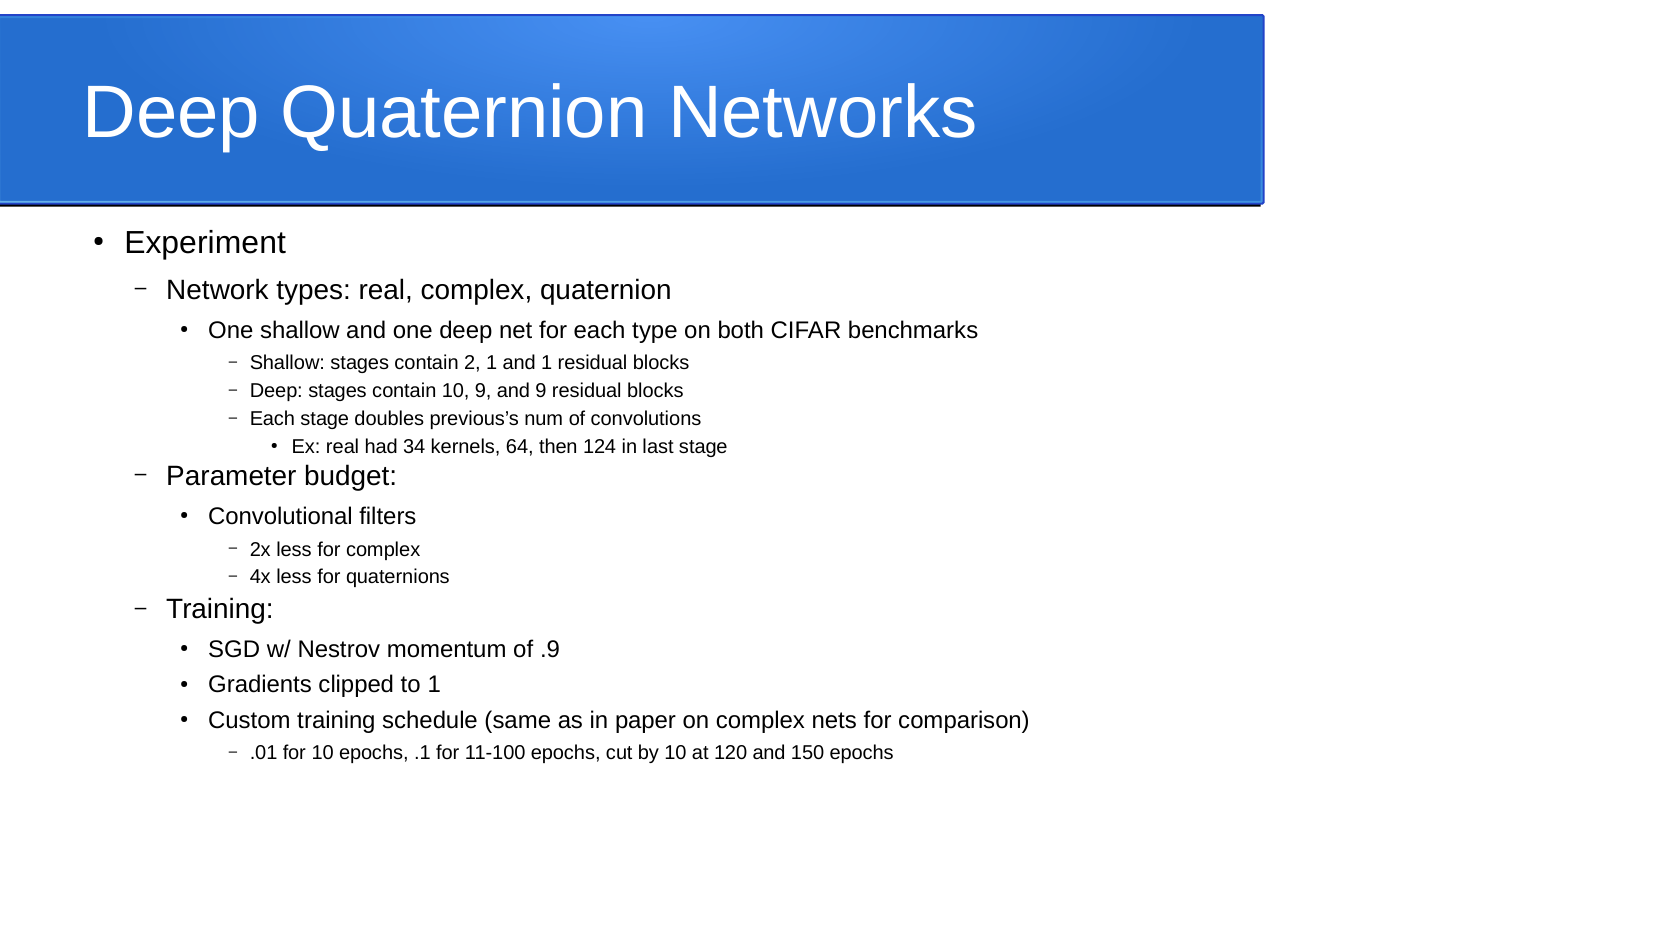

# Deep Quaternion Networks
Experiment
Network types: real, complex, quaternion
One shallow and one deep net for each type on both CIFAR benchmarks
Shallow: stages contain 2, 1 and 1 residual blocks
Deep: stages contain 10, 9, and 9 residual blocks
Each stage doubles previous’s num of convolutions
Ex: real had 34 kernels, 64, then 124 in last stage
Parameter budget:
Convolutional filters
2x less for complex
4x less for quaternions
Training:
SGD w/ Nestrov momentum of .9
Gradients clipped to 1
Custom training schedule (same as in paper on complex nets for comparison)
.01 for 10 epochs, .1 for 11-100 epochs, cut by 10 at 120 and 150 epochs